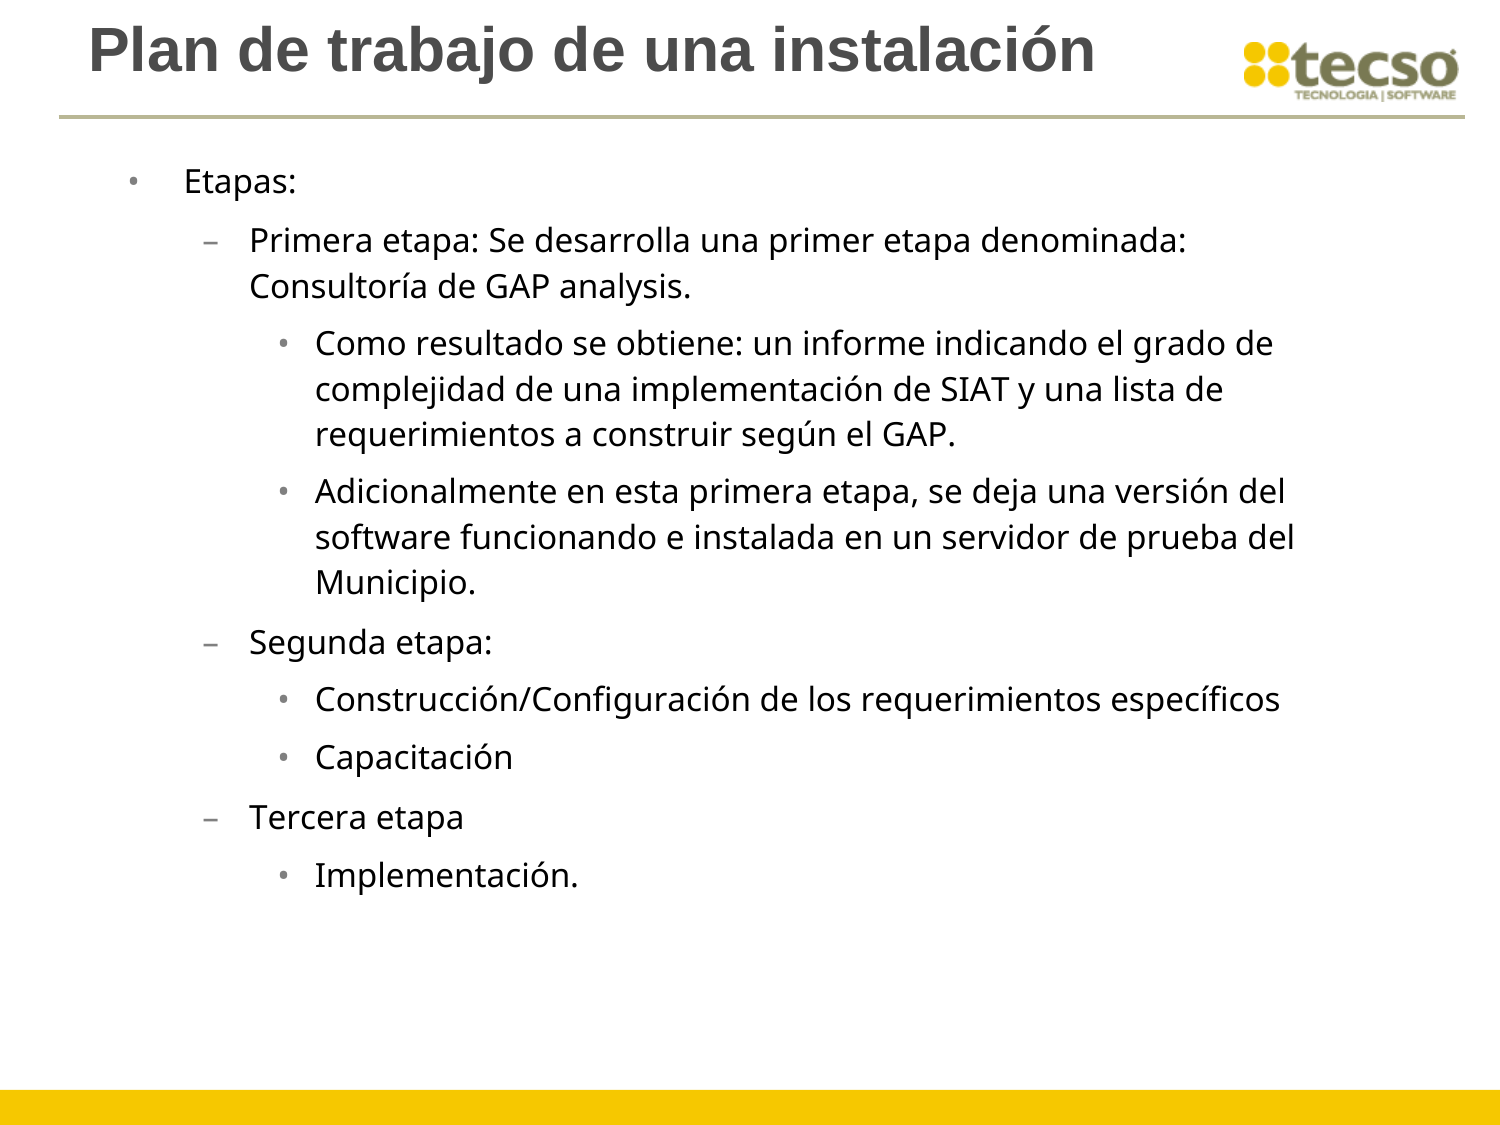

# Plan de trabajo de una instalación
Etapas:
Primera etapa: Se desarrolla una primer etapa denominada: Consultoría de GAP analysis.
Como resultado se obtiene: un informe indicando el grado de complejidad de una implementación de SIAT y una lista de requerimientos a construir según el GAP.
Adicionalmente en esta primera etapa, se deja una versión del software funcionando e instalada en un servidor de prueba del Municipio.
Segunda etapa:
Construcción/Configuración de los requerimientos específicos
Capacitación
Tercera etapa
Implementación.